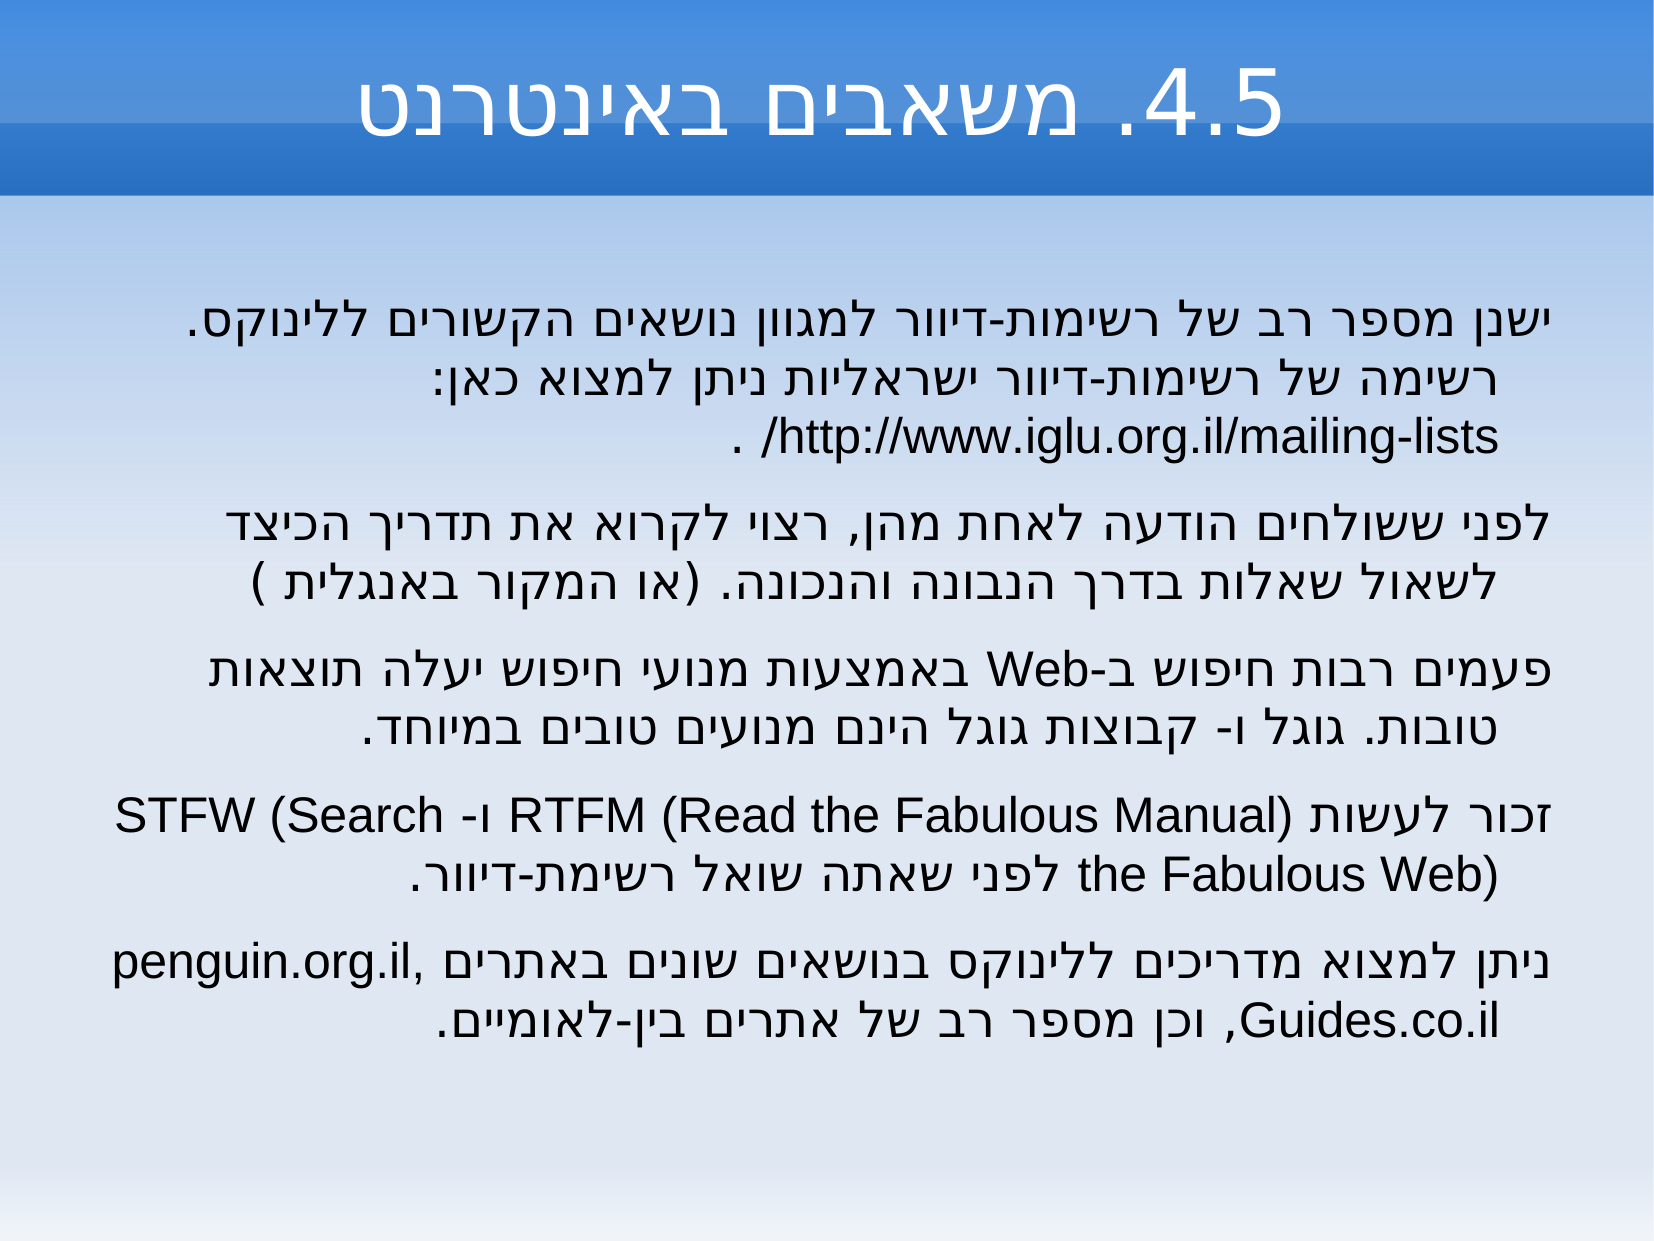

# 4.5. משאבים באינטרנט
ישנן מספר רב של רשימות-דיוור למגוון נושאים הקשורים ללינוקס. רשימה של רשימות-דיוור ישראליות ניתן למצוא כאן: http://www.iglu.org.il/mailing-lists/ .
לפני ששולחים הודעה לאחת מהן, רצוי לקרוא את תדריך הכיצד לשאול שאלות בדרך הנבונה והנכונה. (או המקור באנגלית )
פעמים רבות חיפוש ב-Web באמצעות מנועי חיפוש יעלה תוצאות טובות. גוגל ו- קבוצות גוגל הינם מנועים טובים במיוחד.
זכור לעשות RTFM (Read the Fabulous Manual) ו- STFW (Search the Fabulous Web) לפני שאתה שואל רשימת-דיוור.
ניתן למצוא מדריכים ללינוקס בנושאים שונים באתרים penguin.org.il, Guides.co.il, וכן מספר רב של אתרים בין-לאומיים.